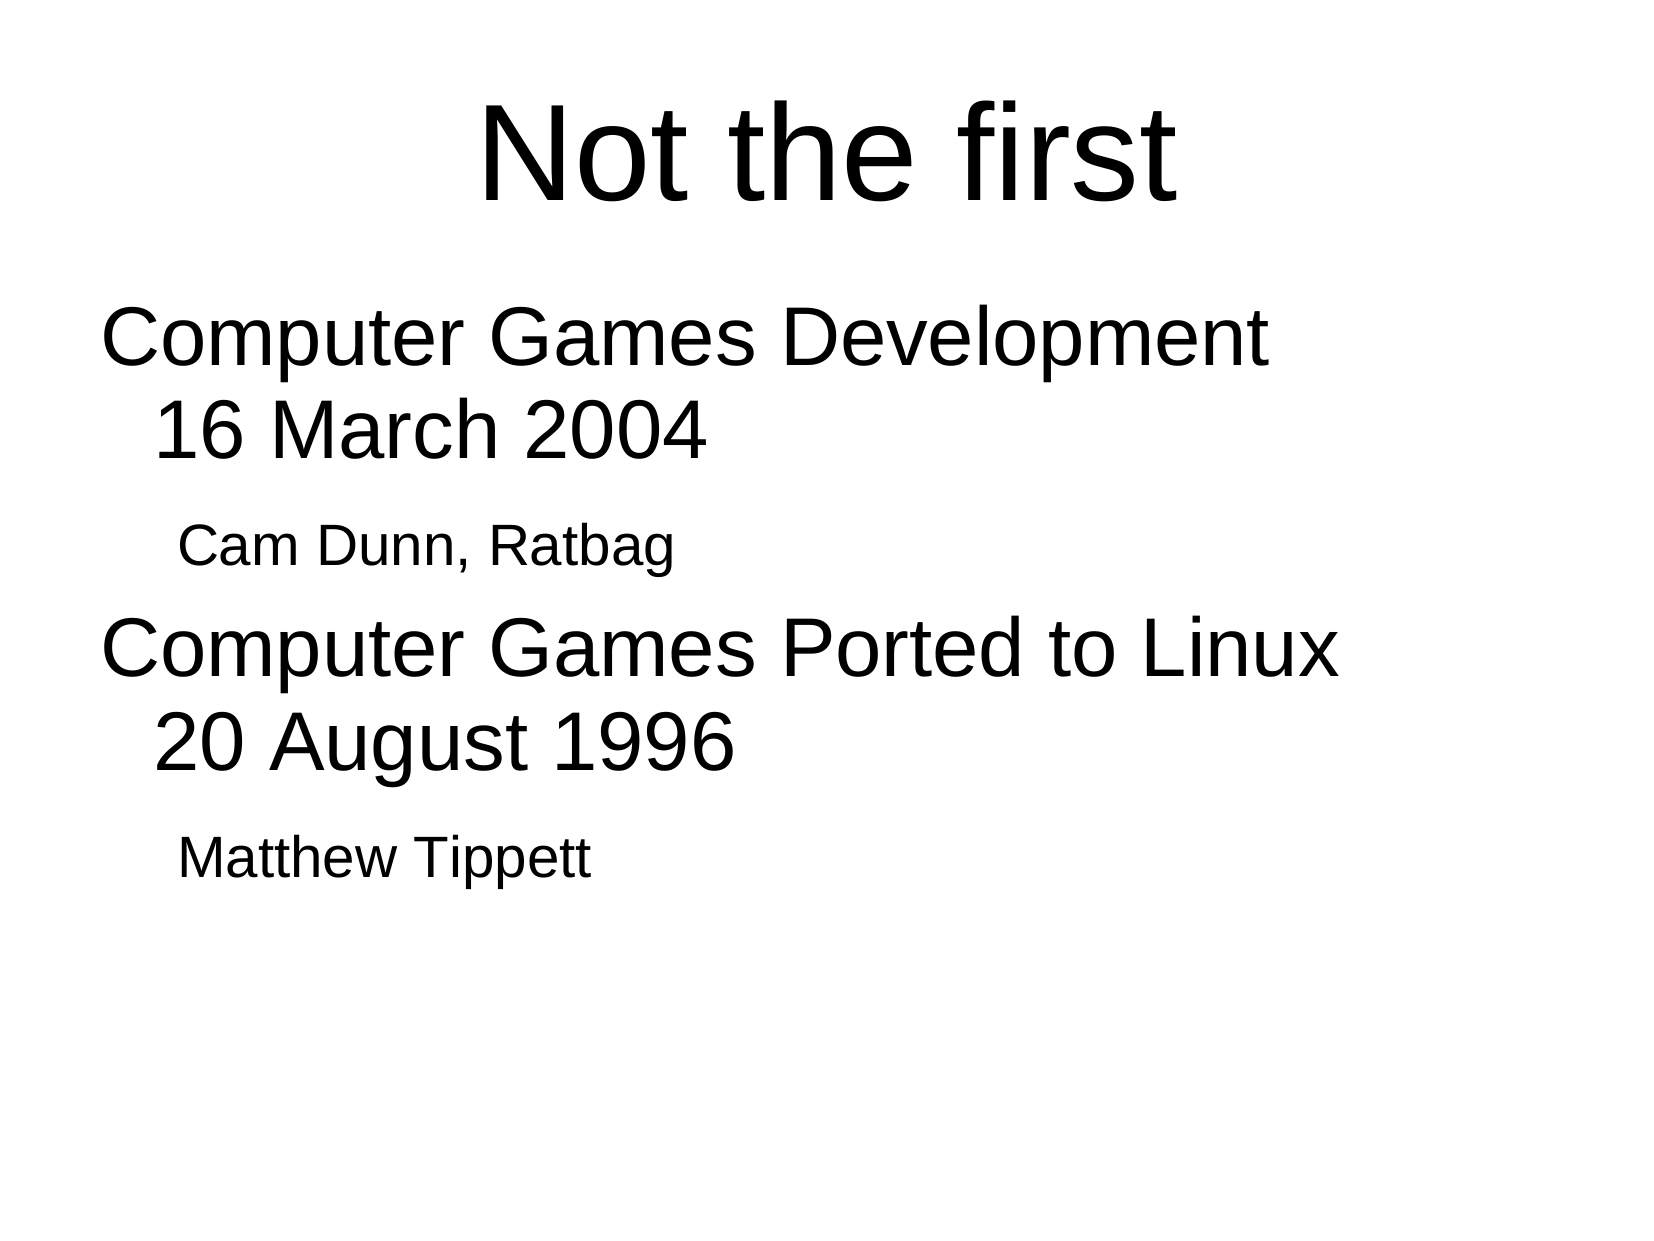

# Not the first
Computer Games Development
16 March 2004
Cam Dunn, Ratbag
Computer Games Ported to Linux
20 August 1996
Matthew Tippett